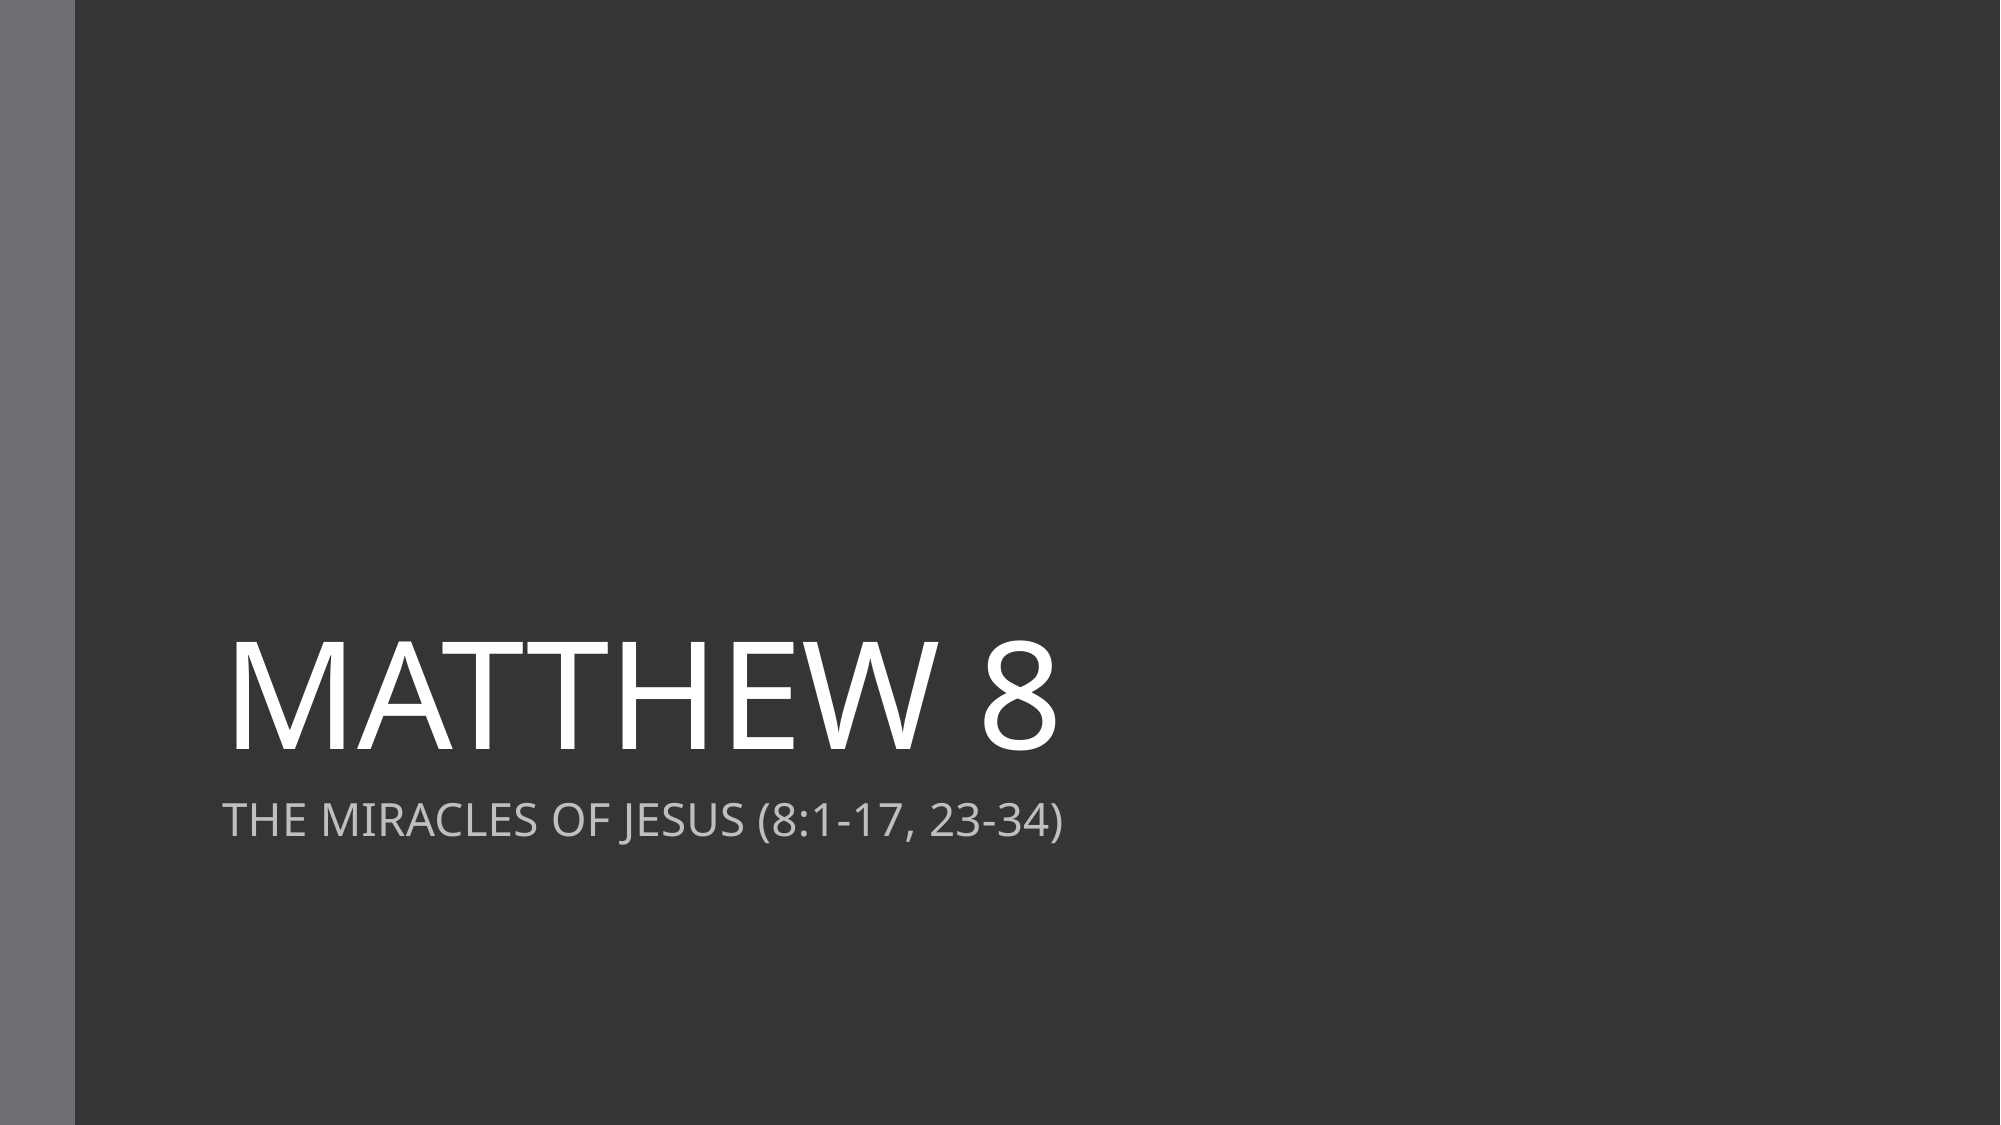

# MATTHEW 8
THE MIRACLES OF JESUS (8:1-17, 23-34)